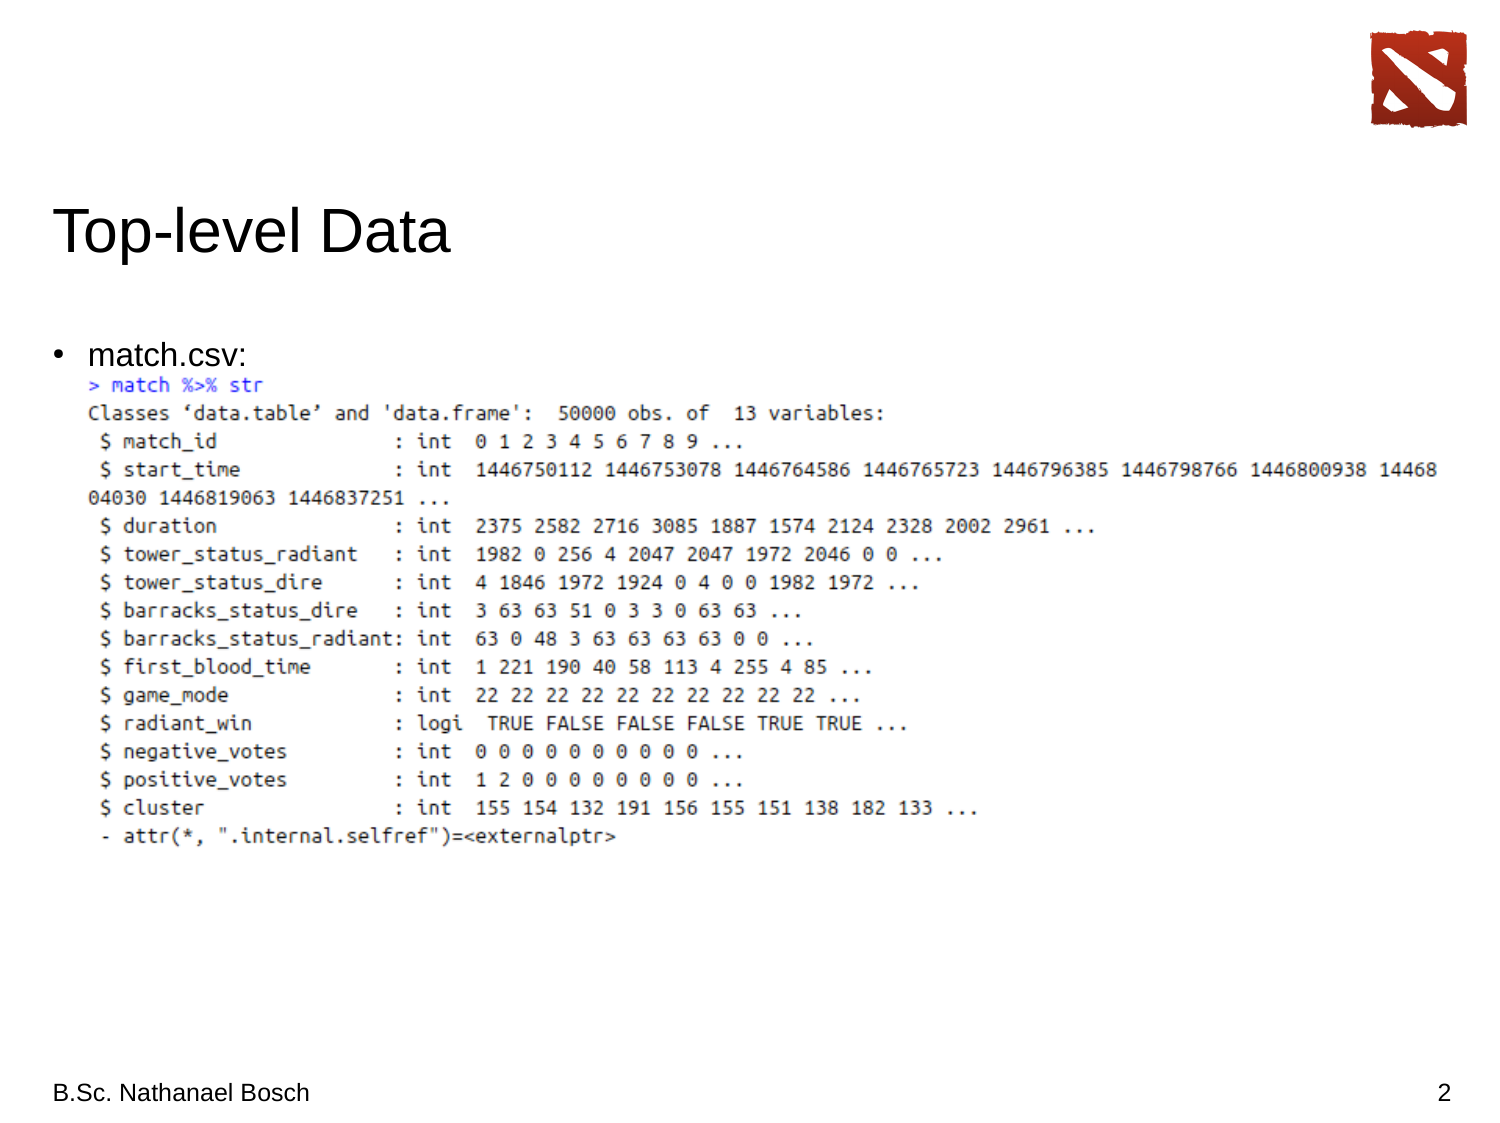

# Top-level Data
match.csv:
B.Sc. Nathanael Bosch
2